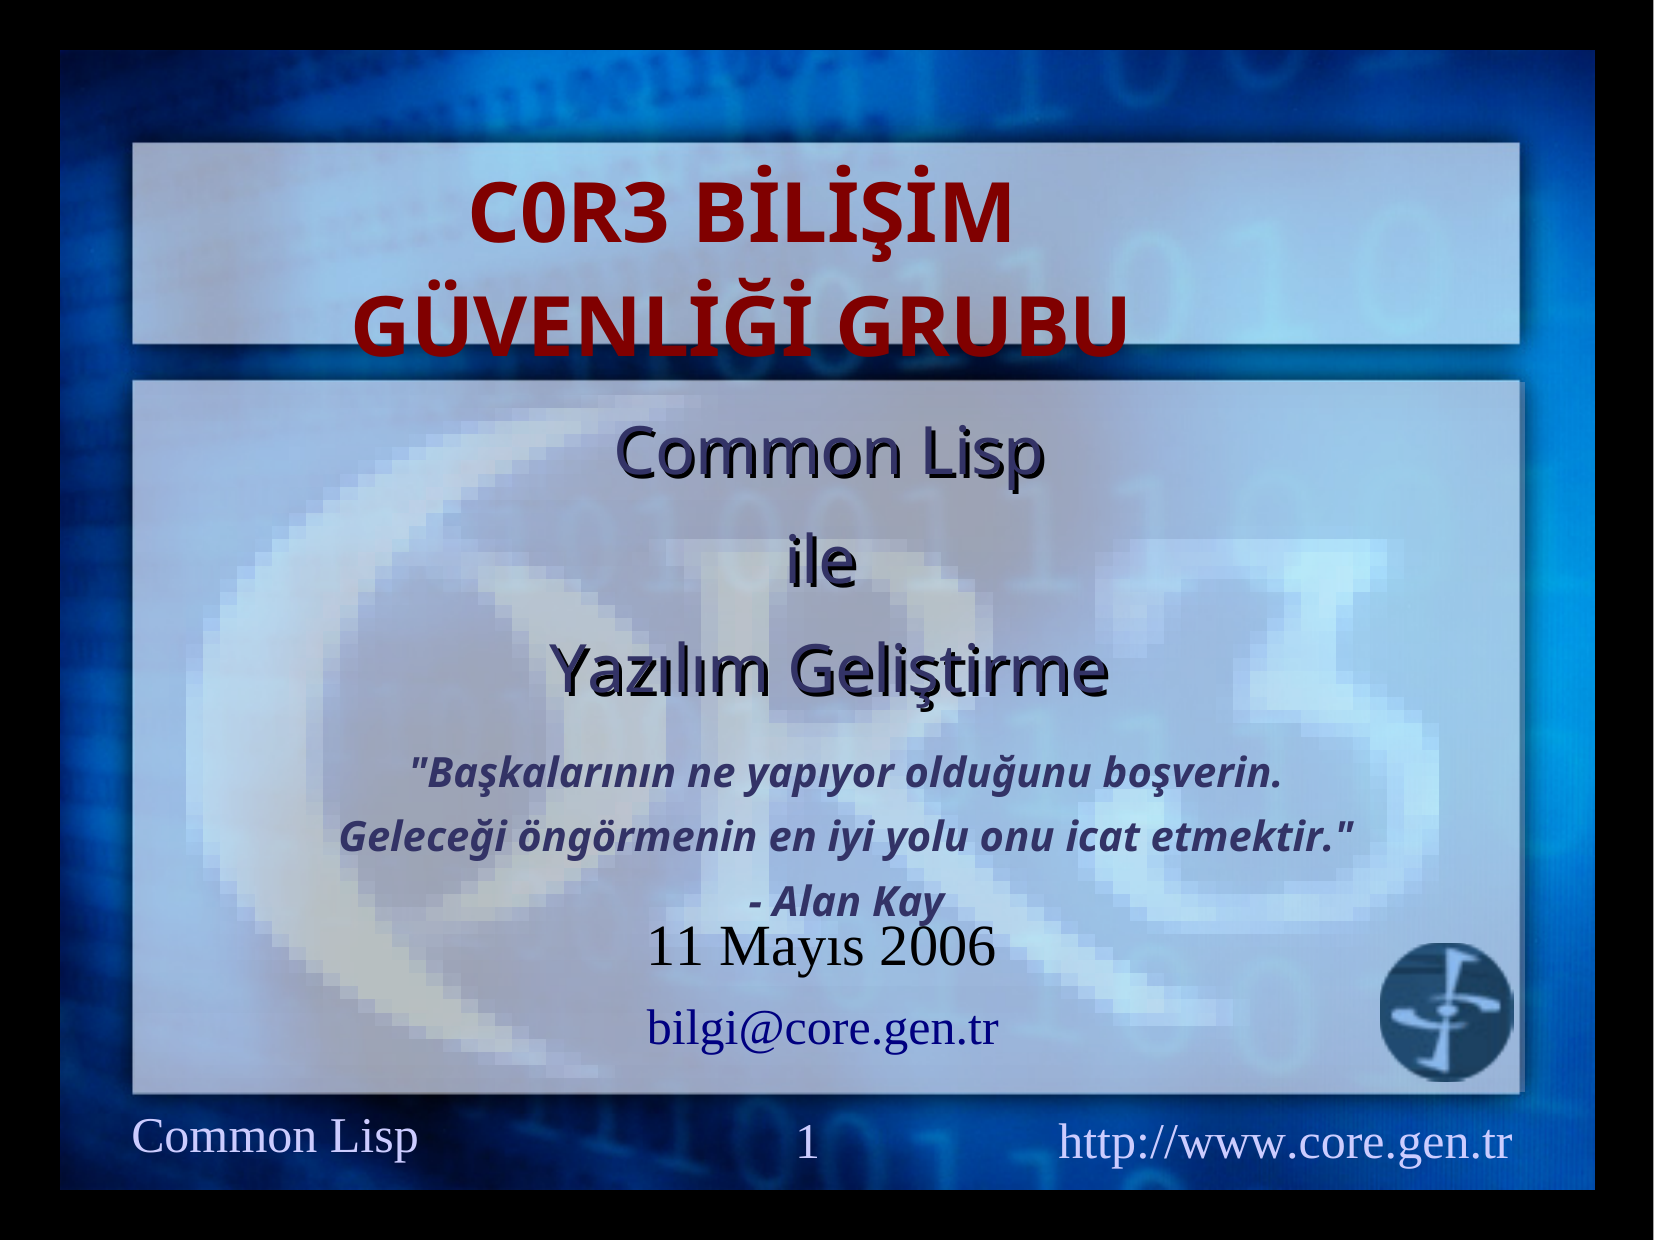

C0R3 BİLİŞİM GÜVENLİĞİ GRUBU
Common Lisp
ile
Yazılım Geliştirme
"Başkalarının ne yapıyor olduğunu boşverin.
Geleceği öngörmenin en iyi yolu onu icat etmektir."
- Alan Kay
11 Mayıs 2006
bilgi@core.gen.tr